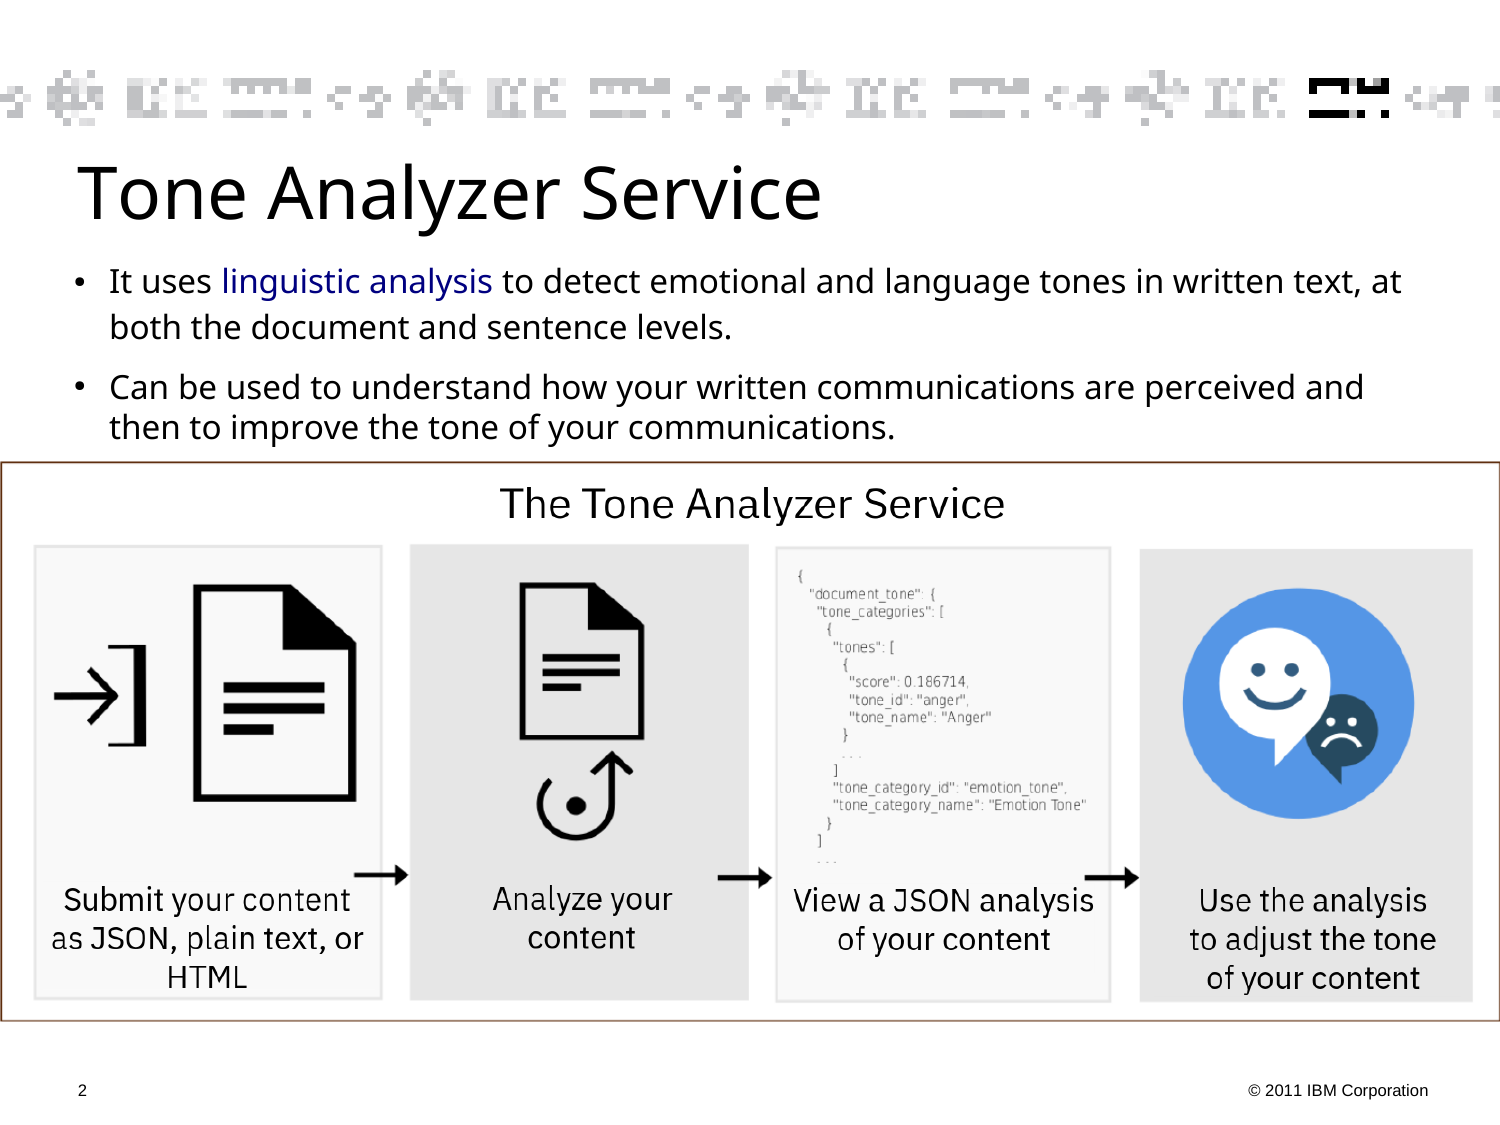

# Tone Analyzer Service
It uses linguistic analysis to detect emotional and language tones in written text, at both the document and sentence levels.
Can be used to understand how your written communications are perceived and then to improve the tone of your communications.
2